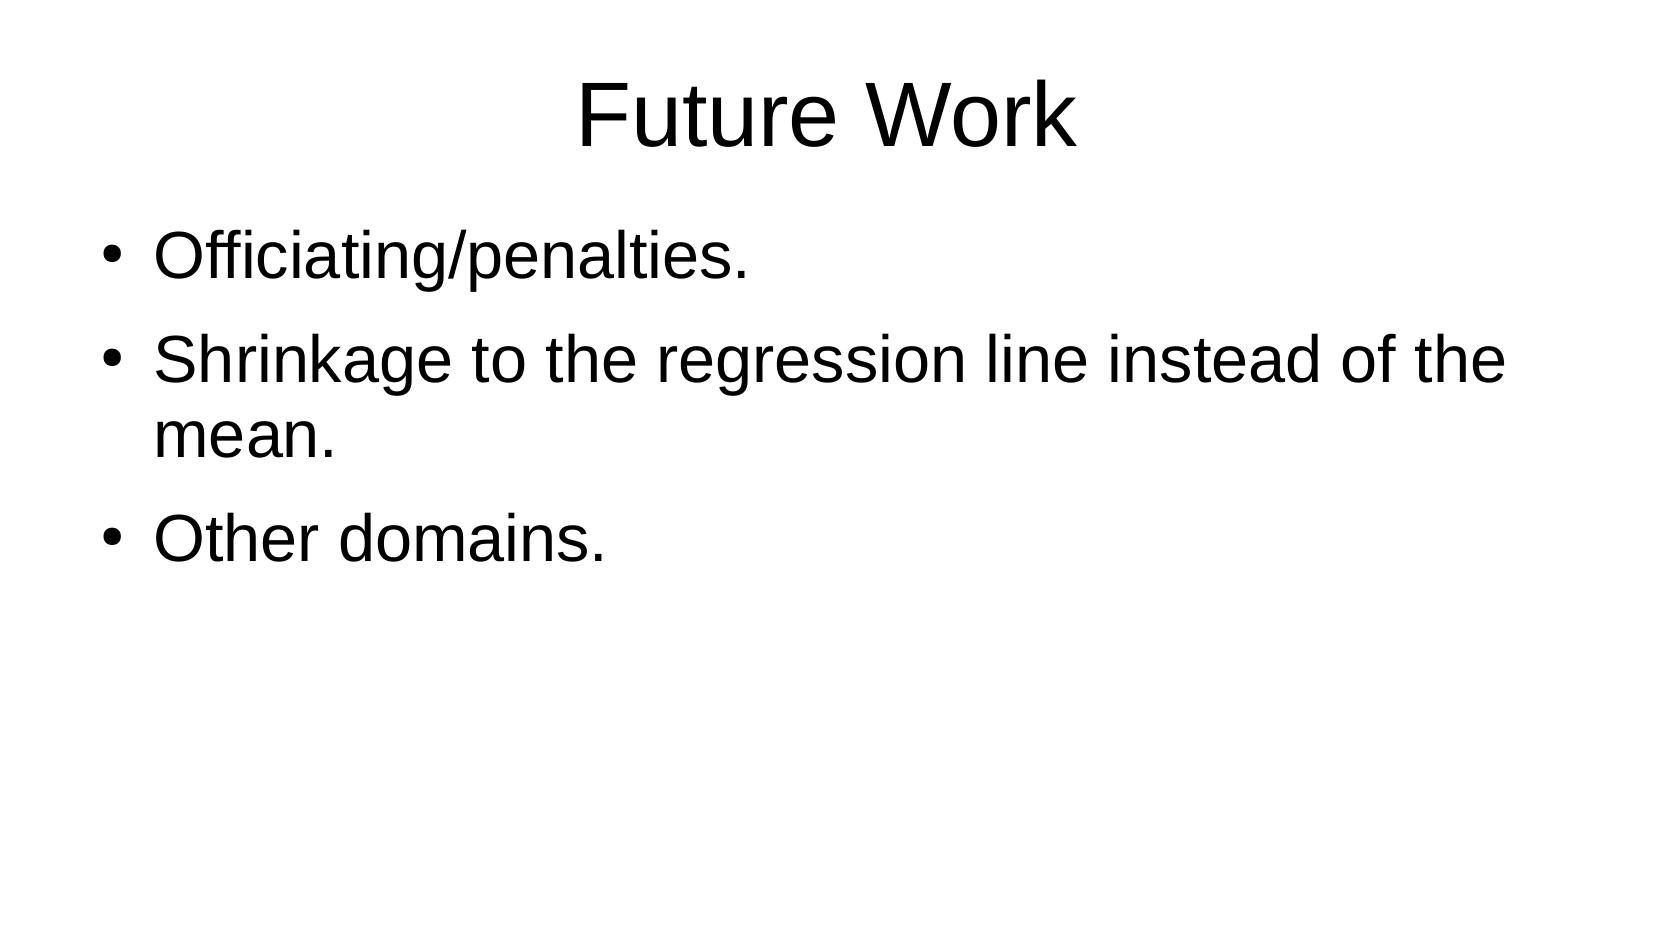

# Future Work
Officiating/penalties.
Shrinkage to the regression line instead of the mean.
Other domains.